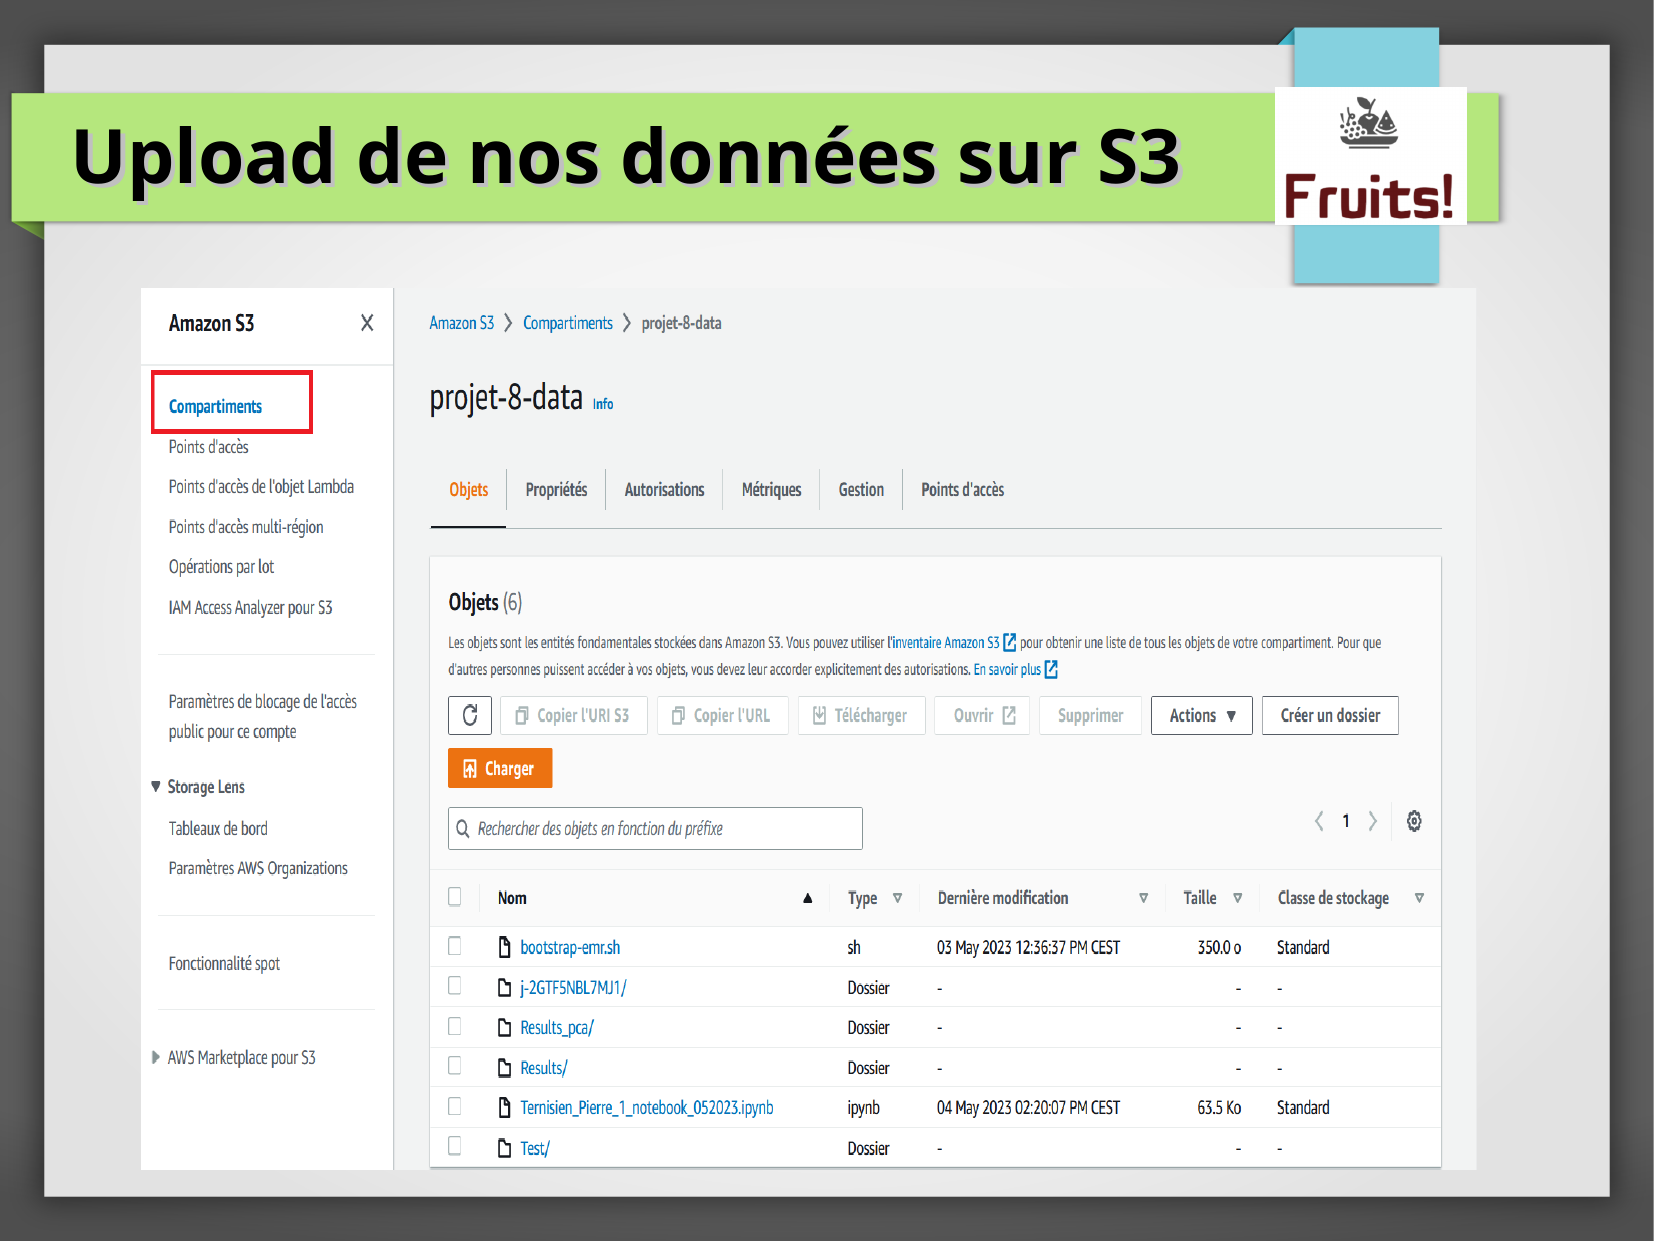

# Upload de nos données sur S3